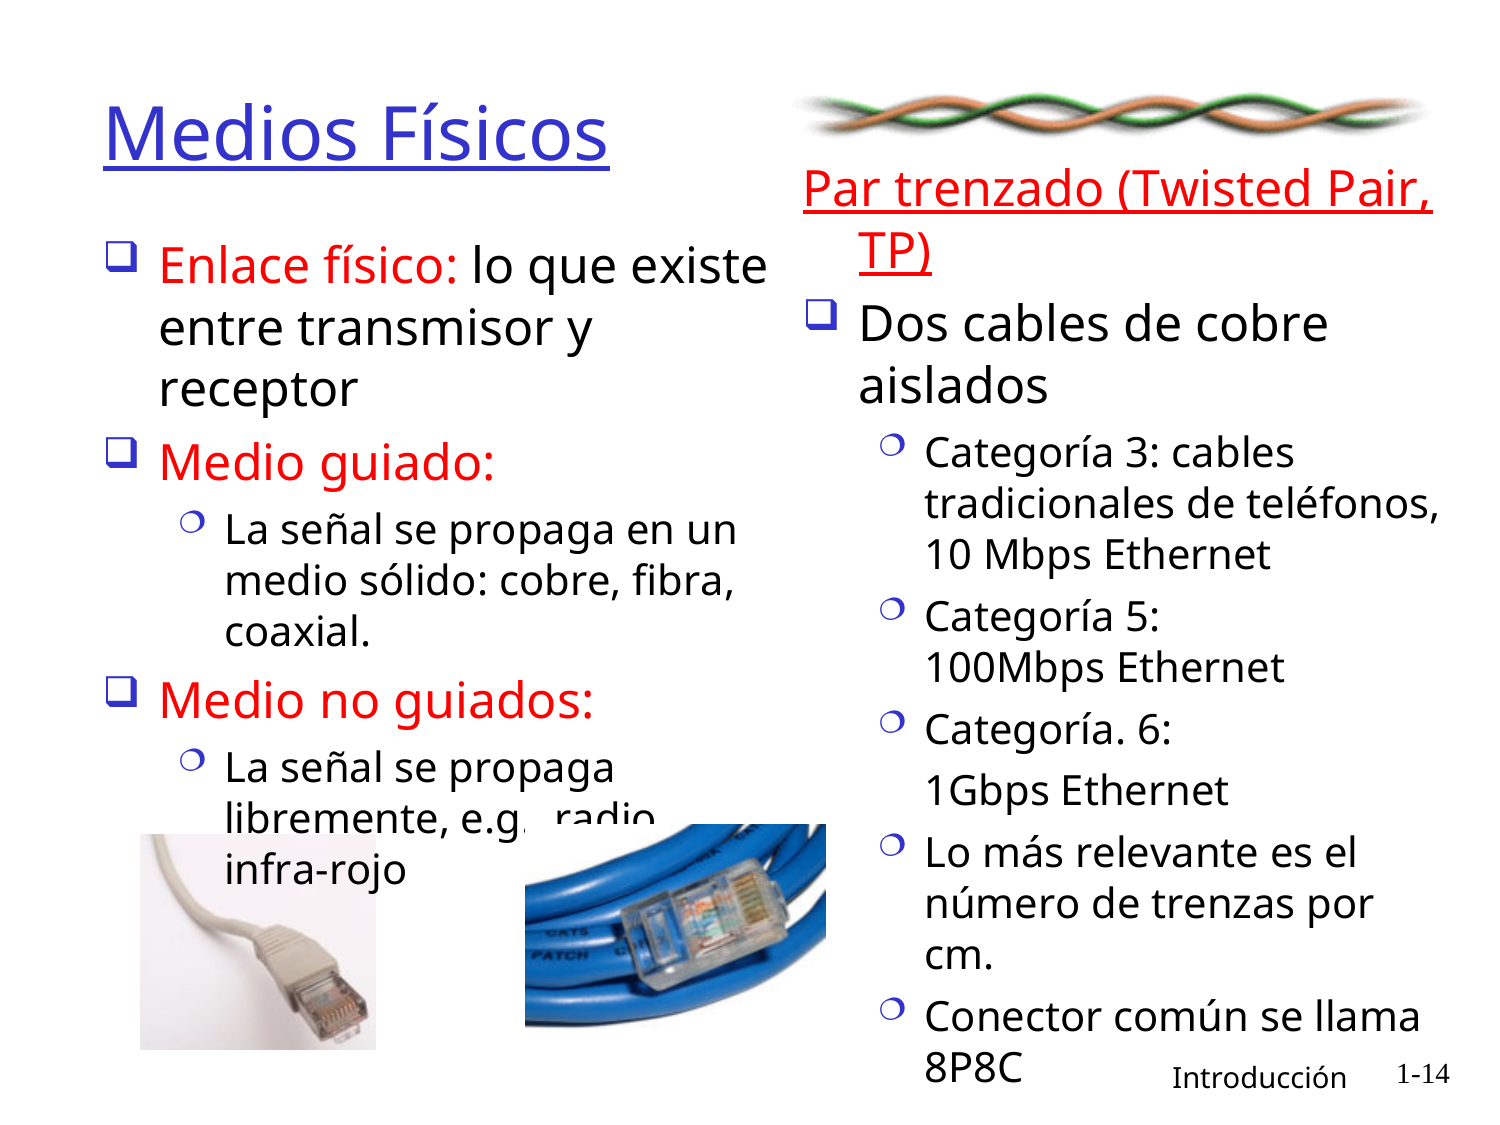

# Medios Físicos
Par trenzado (Twisted Pair, TP)
Dos cables de cobre aislados
Categoría 3: cables tradicionales de teléfonos, 10 Mbps Ethernet
Categoría 5:
100Mbps Ethernet
Categoría. 6:
	1Gbps Ethernet
Lo más relevante es el número de trenzas por cm.
Conector común se llama 8P8C
Enlace físico: lo que existe entre transmisor y receptor
Medio guiado:
La señal se propaga en un medio sólido: cobre, fibra, coaxial.
Medio no guiados:
La señal se propaga libremente, e.g., radio, infra-rojo
ELO322
Introducción
14